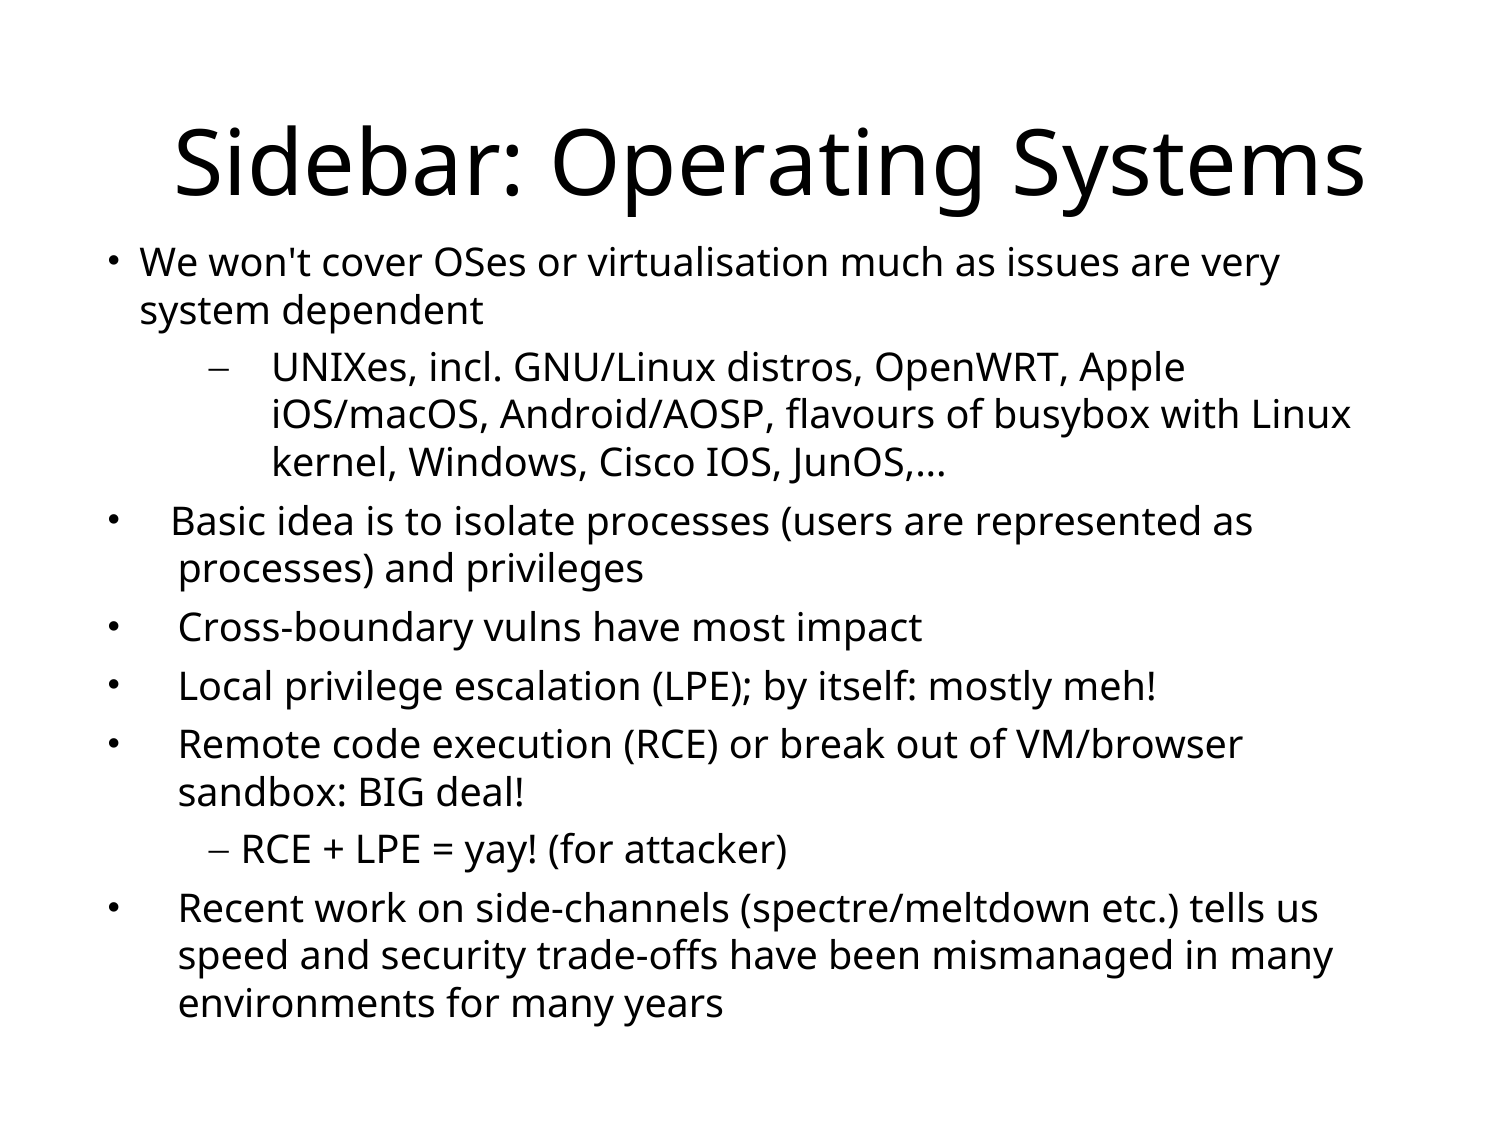

# Sidebar: Operating Systems
We won't cover OSes or virtualisation much as issues are very system dependent
UNIXes, incl. GNU/Linux distros, OpenWRT, Apple iOS/macOS, Android/AOSP, flavours of busybox with Linux kernel, Windows, Cisco IOS, JunOS,...
 Basic idea is to isolate processes (users are represented as processes) and privileges
Cross-boundary vulns have most impact
Local privilege escalation (LPE); by itself: mostly meh!
Remote code execution (RCE) or break out of VM/browser sandbox: BIG deal!
RCE + LPE = yay! (for attacker)
Recent work on side-channels (spectre/meltdown etc.) tells us speed and security trade-offs have been mismanaged in many environments for many years